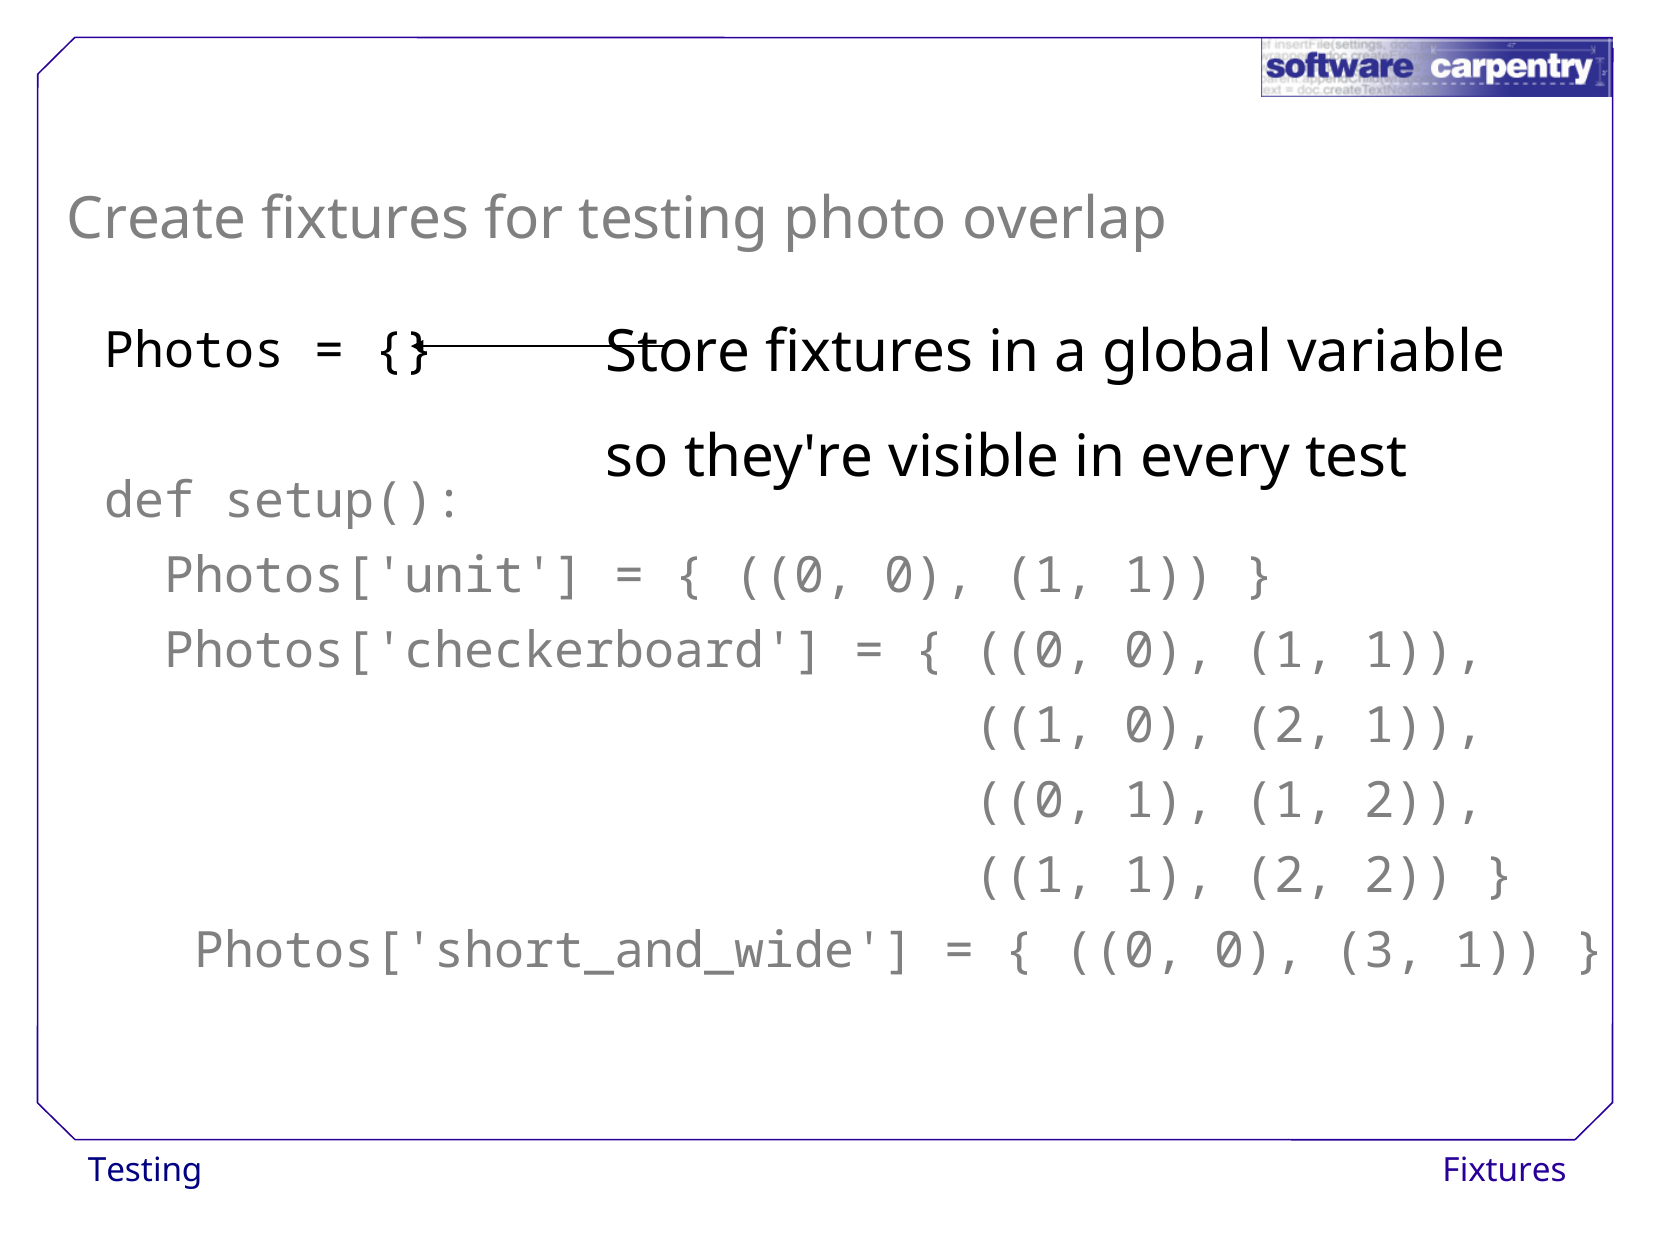

Create fixtures for testing photo overlap
Store fixtures in a global variable
so they're visible in every test
Photos = {}
def setup():
 Photos['unit'] = { ((0, 0), (1, 1)) }
 Photos['checkerboard'] = { ((0, 0), (1, 1)),
 ((1, 0), (2, 1)),
 ((0, 1), (1, 2)),
 ((1, 1), (2, 2)) }
 Photos['short_and_wide'] = { ((0, 0), (3, 1)) }